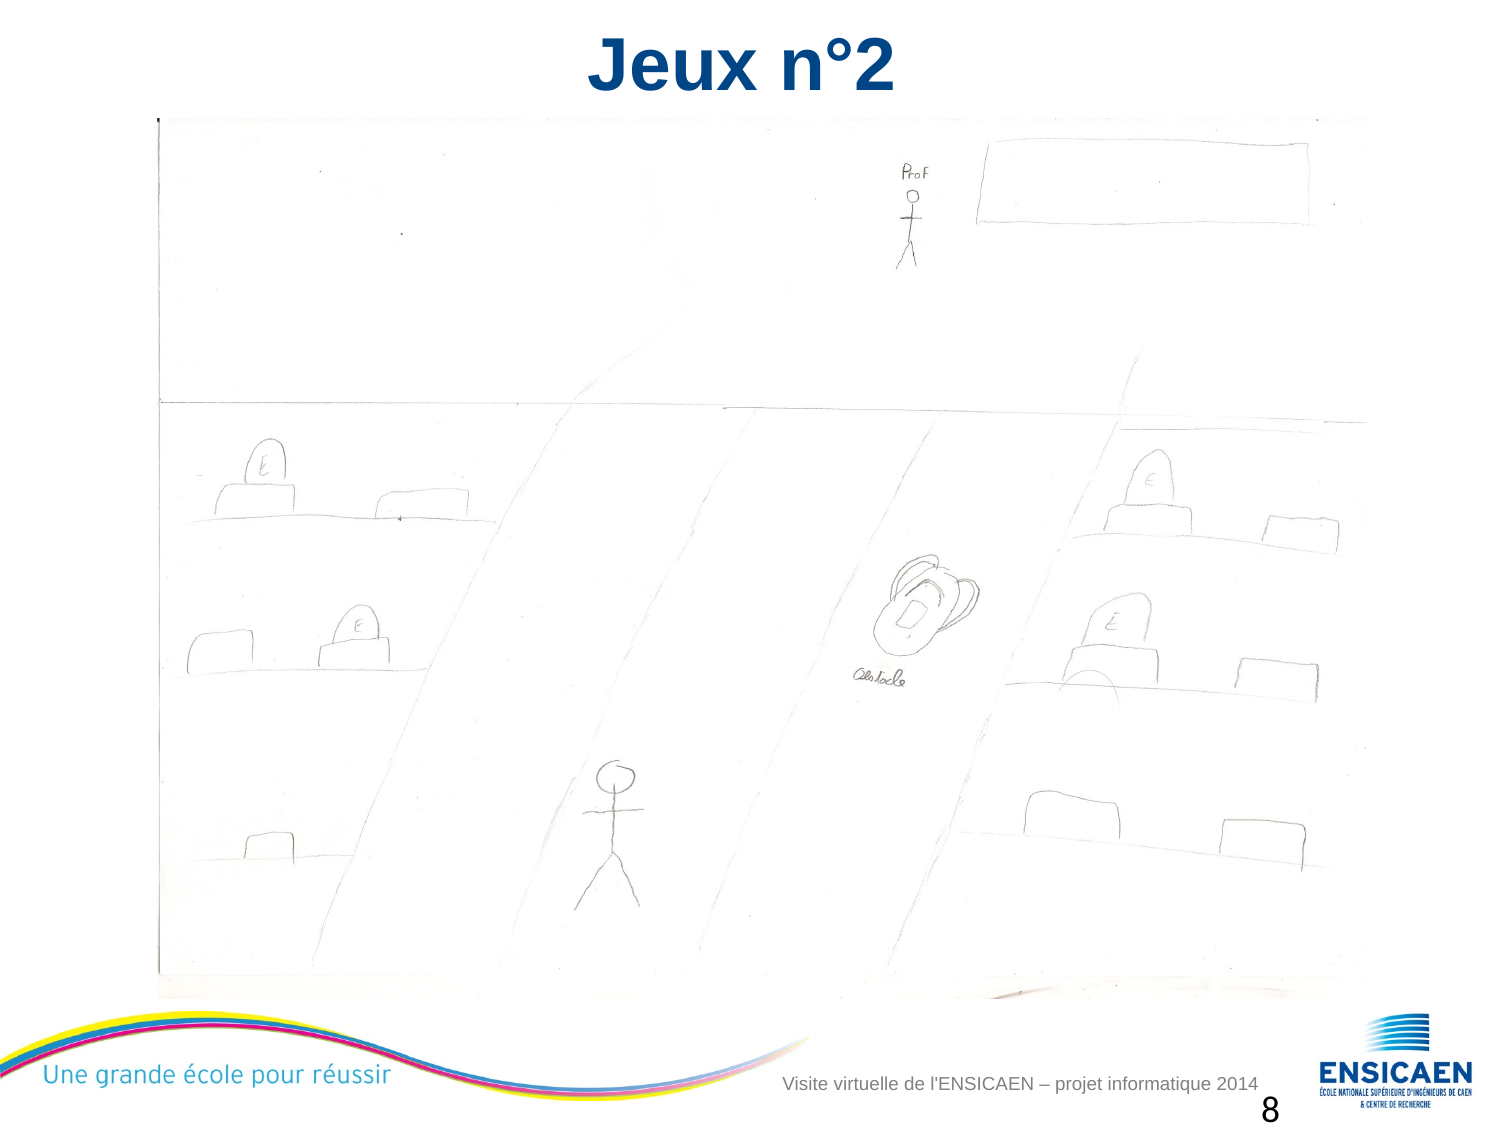

# Jeux n°2
Visite virtuelle de l'ENSICAEN – projet informatique 2014